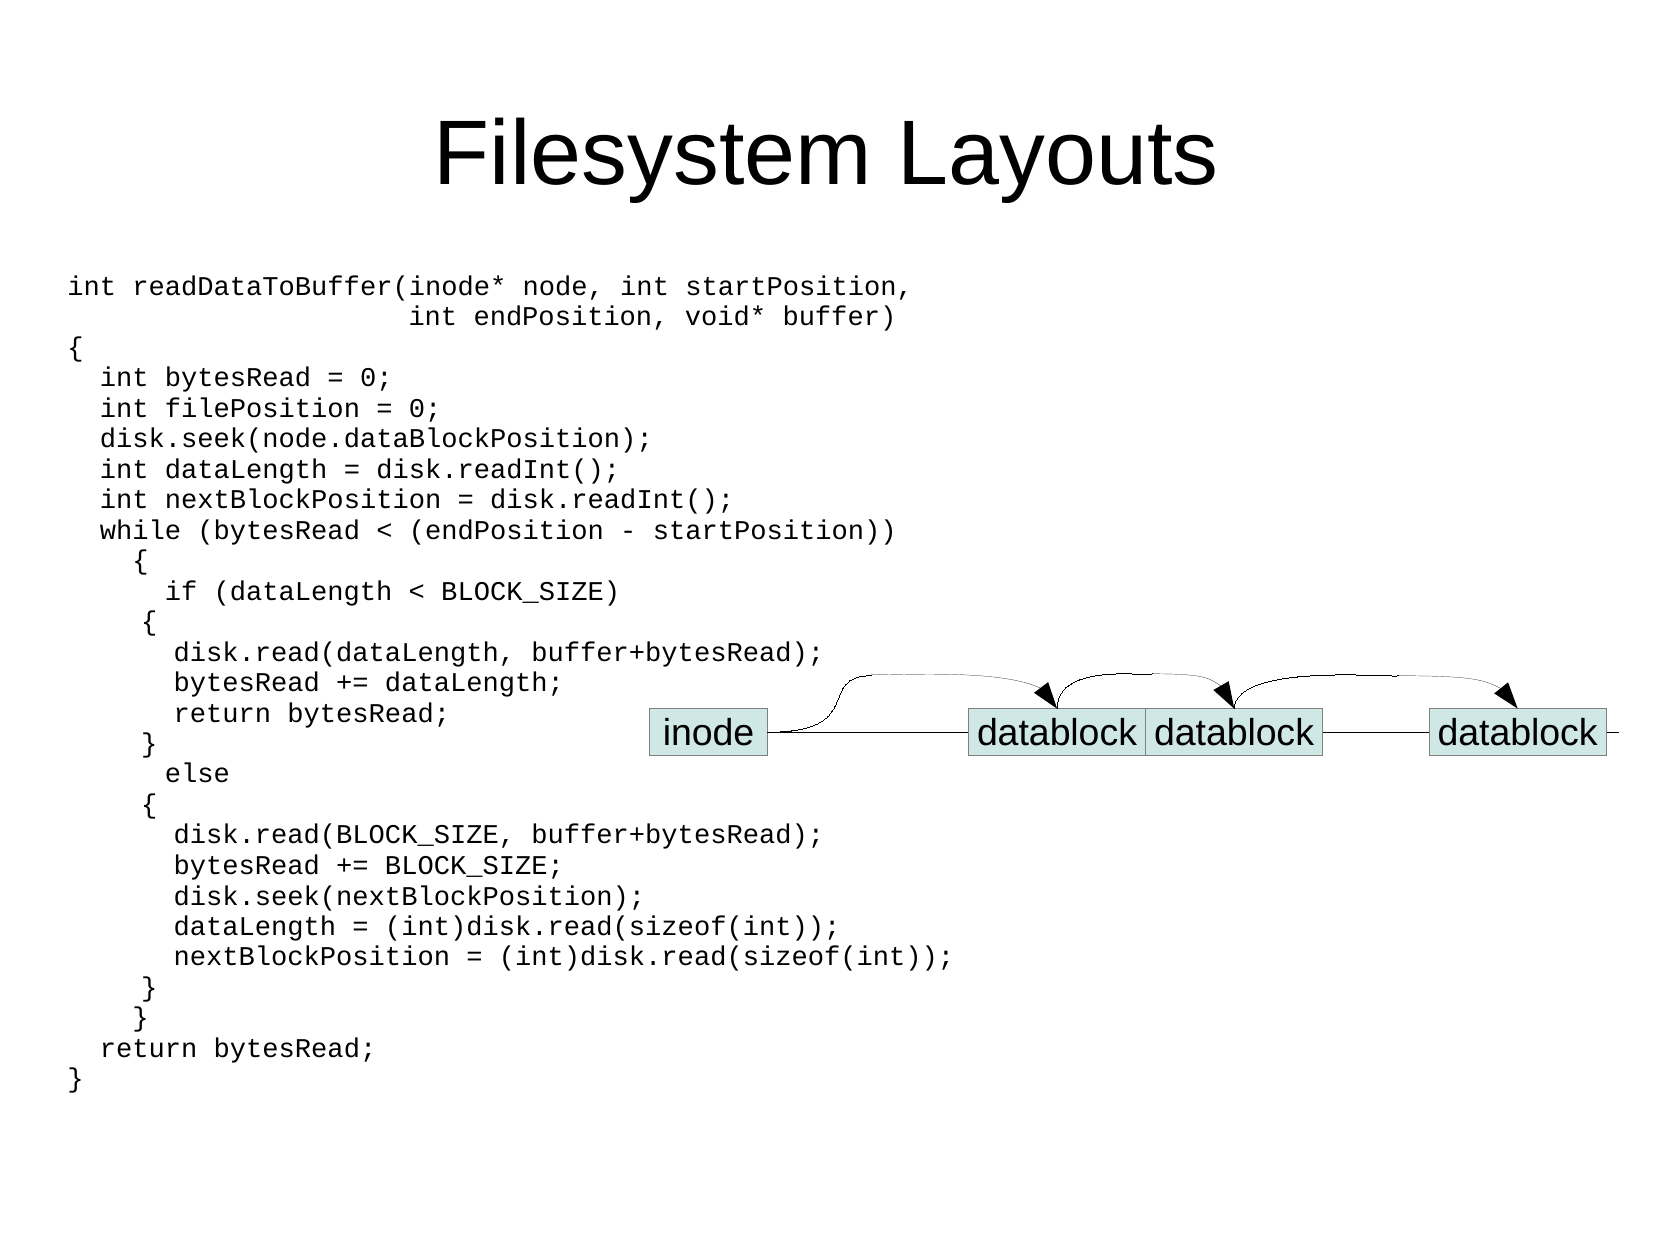

# Filesystem Layouts
int readDataToBuffer(inode* node, int startPosition,
 int endPosition, void* buffer)
{
 int bytesRead = 0;
 int filePosition = 0;
 disk.seek(node.dataBlockPosition);
 int dataLength = disk.readInt();
 int nextBlockPosition = disk.readInt();
 while (bytesRead < (endPosition - startPosition))
 {
 if (dataLength < BLOCK_SIZE)
	{
	 disk.read(dataLength, buffer+bytesRead);
	 bytesRead += dataLength;
	 return bytesRead;
	}
 else
	{
	 disk.read(BLOCK_SIZE, buffer+bytesRead);
	 bytesRead += BLOCK_SIZE;
	 disk.seek(nextBlockPosition);
	 dataLength = (int)disk.read(sizeof(int));
	 nextBlockPosition = (int)disk.read(sizeof(int));
	}
 }
 return bytesRead;
}
inode
datablock
datablock
datablock